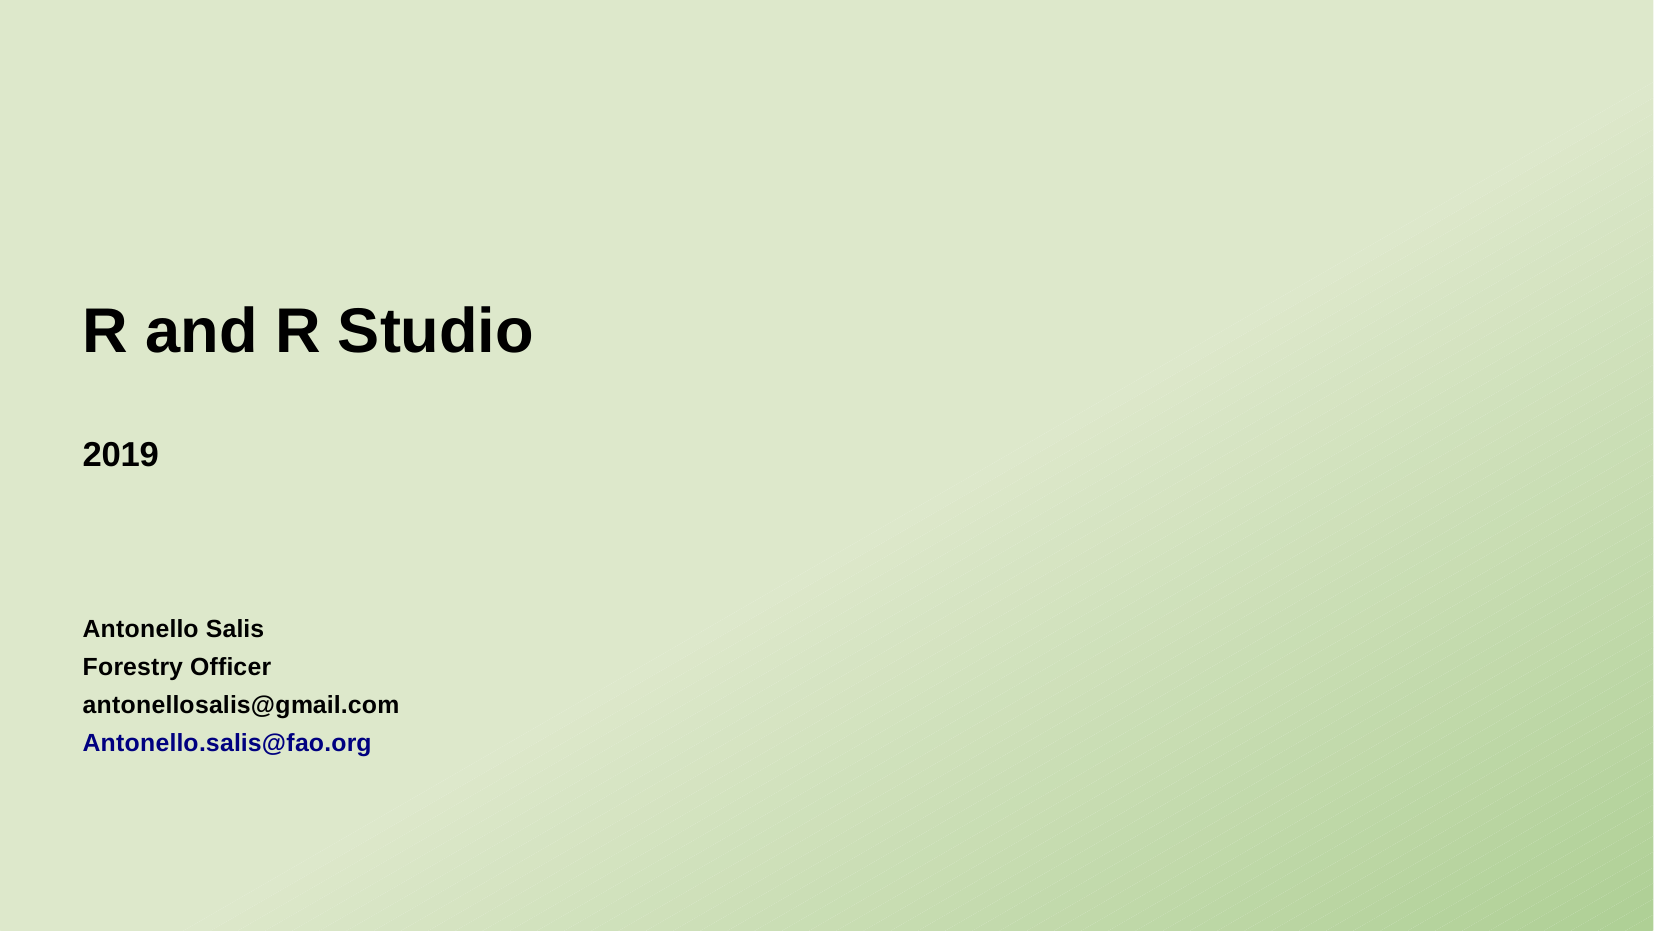

#
R and R Studio
2019
Antonello Salis
Forestry Officer
antonellosalis@gmail.com
Antonello.salis@fao.org